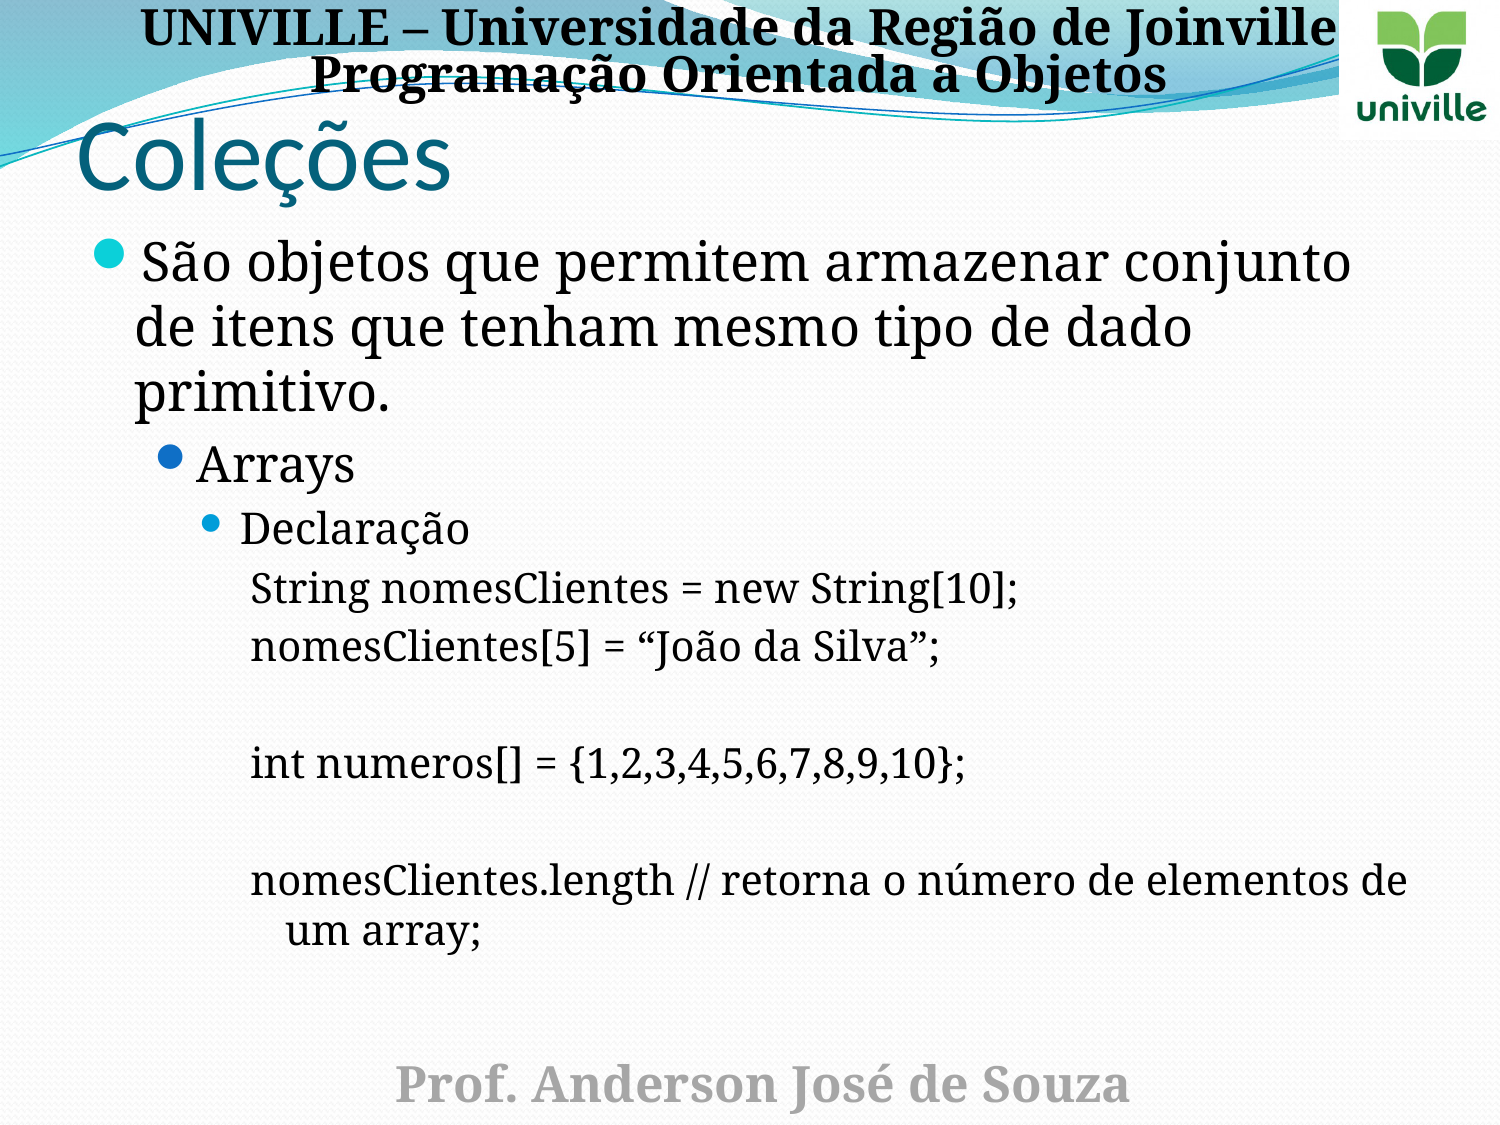

UNIVILLE – Universidade da Região de Joinville
Programação Orientada a Objetos
# Coleções
São objetos que permitem armazenar conjunto de itens que tenham mesmo tipo de dado primitivo.
Arrays
Declaração
String nomesClientes = new String[10];
nomesClientes[5] = “João da Silva”;
int numeros[] = {1,2,3,4,5,6,7,8,9,10};
nomesClientes.length // retorna o número de elementos de um array;
Prof. Anderson José de Souza